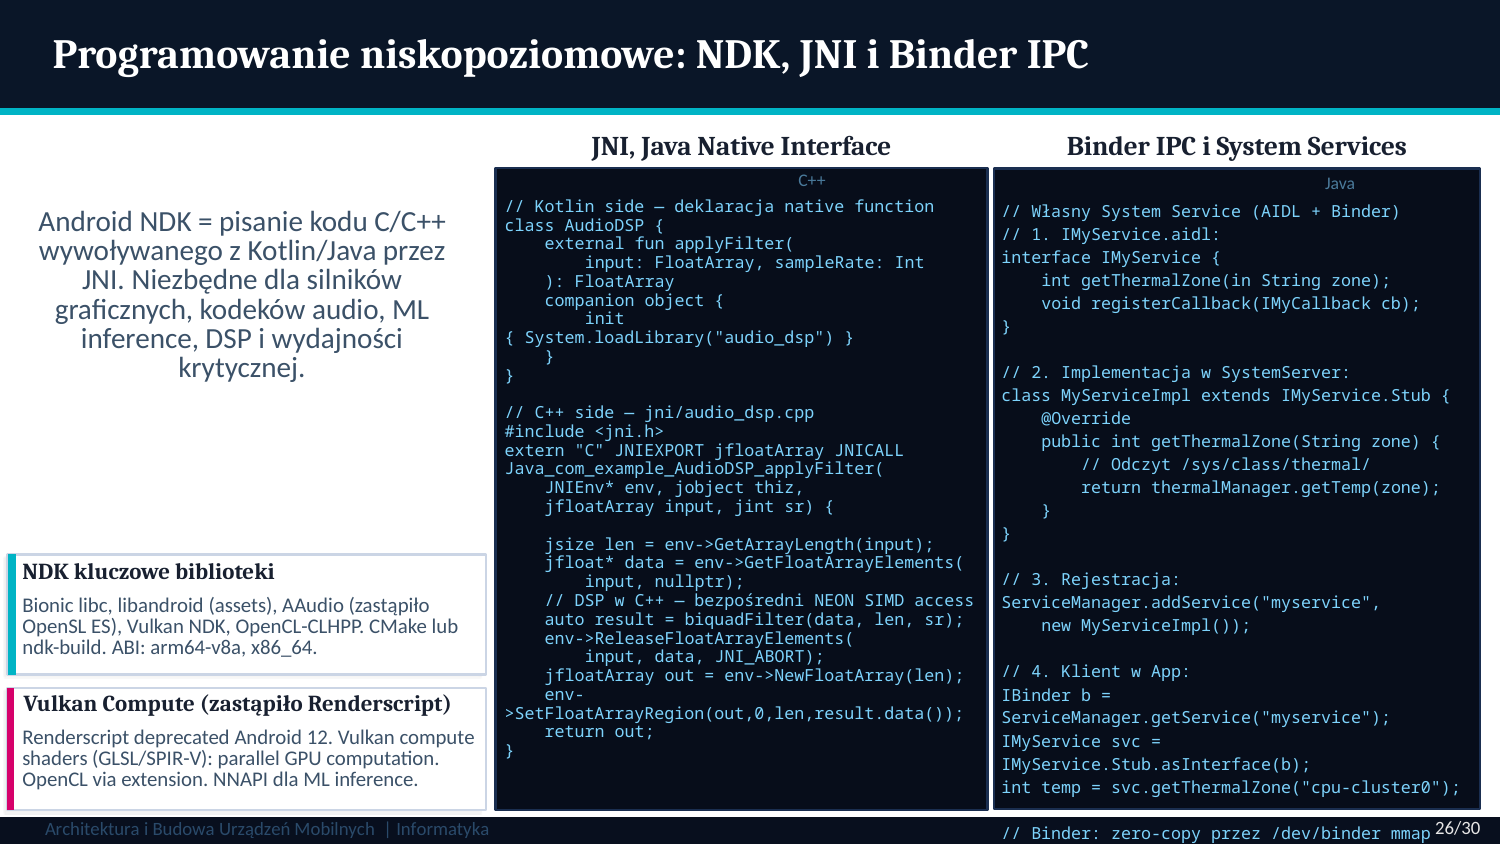

Programowanie niskopoziomowe: NDK, JNI i Binder IPC
JNI, Java Native Interface
Binder IPC i System Services
Android NDK = pisanie kodu C/C++ wywoływanego z Kotlin/Java przez JNI. Niezbędne dla silników graficznych, kodeków audio, ML inference, DSP i wydajności krytycznej.
C++
Java
// Kotlin side — deklaracja native function
class AudioDSP {
 external fun applyFilter(
 input: FloatArray, sampleRate: Int
 ): FloatArray
 companion object {
 init { System.loadLibrary("audio_dsp") }
 }
}
// C++ side — jni/audio_dsp.cpp
#include <jni.h>
extern "C" JNIEXPORT jfloatArray JNICALL
Java_com_example_AudioDSP_applyFilter(
 JNIEnv* env, jobject thiz,
 jfloatArray input, jint sr) {
 jsize len = env->GetArrayLength(input);
 jfloat* data = env->GetFloatArrayElements(
 input, nullptr);
 // DSP w C++ — bezpośredni NEON SIMD access
 auto result = biquadFilter(data, len, sr);
 env->ReleaseFloatArrayElements(
 input, data, JNI_ABORT);
 jfloatArray out = env->NewFloatArray(len);
 env->SetFloatArrayRegion(out,0,len,result.data());
 return out;
}
// Własny System Service (AIDL + Binder)
// 1. IMyService.aidl:
interface IMyService {
 int getThermalZone(in String zone);
 void registerCallback(IMyCallback cb);
}
// 2. Implementacja w SystemServer:
class MyServiceImpl extends IMyService.Stub {
 @Override
 public int getThermalZone(String zone) {
 // Odczyt /sys/class/thermal/
 return thermalManager.getTemp(zone);
 }
}
// 3. Rejestracja:
ServiceManager.addService("myservice",
 new MyServiceImpl());
// 4. Klient w App:
IBinder b = ServiceManager.getService("myservice");
IMyService svc = IMyService.Stub.asInterface(b);
int temp = svc.getThermalZone("cpu-cluster0");
// Binder: zero-copy przez /dev/binder mmap
// Max payload: 1MB (Binder transaction limit)
NDK kluczowe biblioteki
Bionic libc, libandroid (assets), AAudio (zastąpiło OpenSL ES), Vulkan NDK, OpenCL-CLHPP. CMake lub ndk-build. ABI: arm64-v8a, x86_64.
Vulkan Compute (zastąpiło Renderscript)
Renderscript deprecated Android 12. Vulkan compute shaders (GLSL/SPIR-V): parallel GPU computation. OpenCL via extension. NNAPI dla ML inference.
Architektura i Budowa Urządzeń Mobilnych | Informatyka